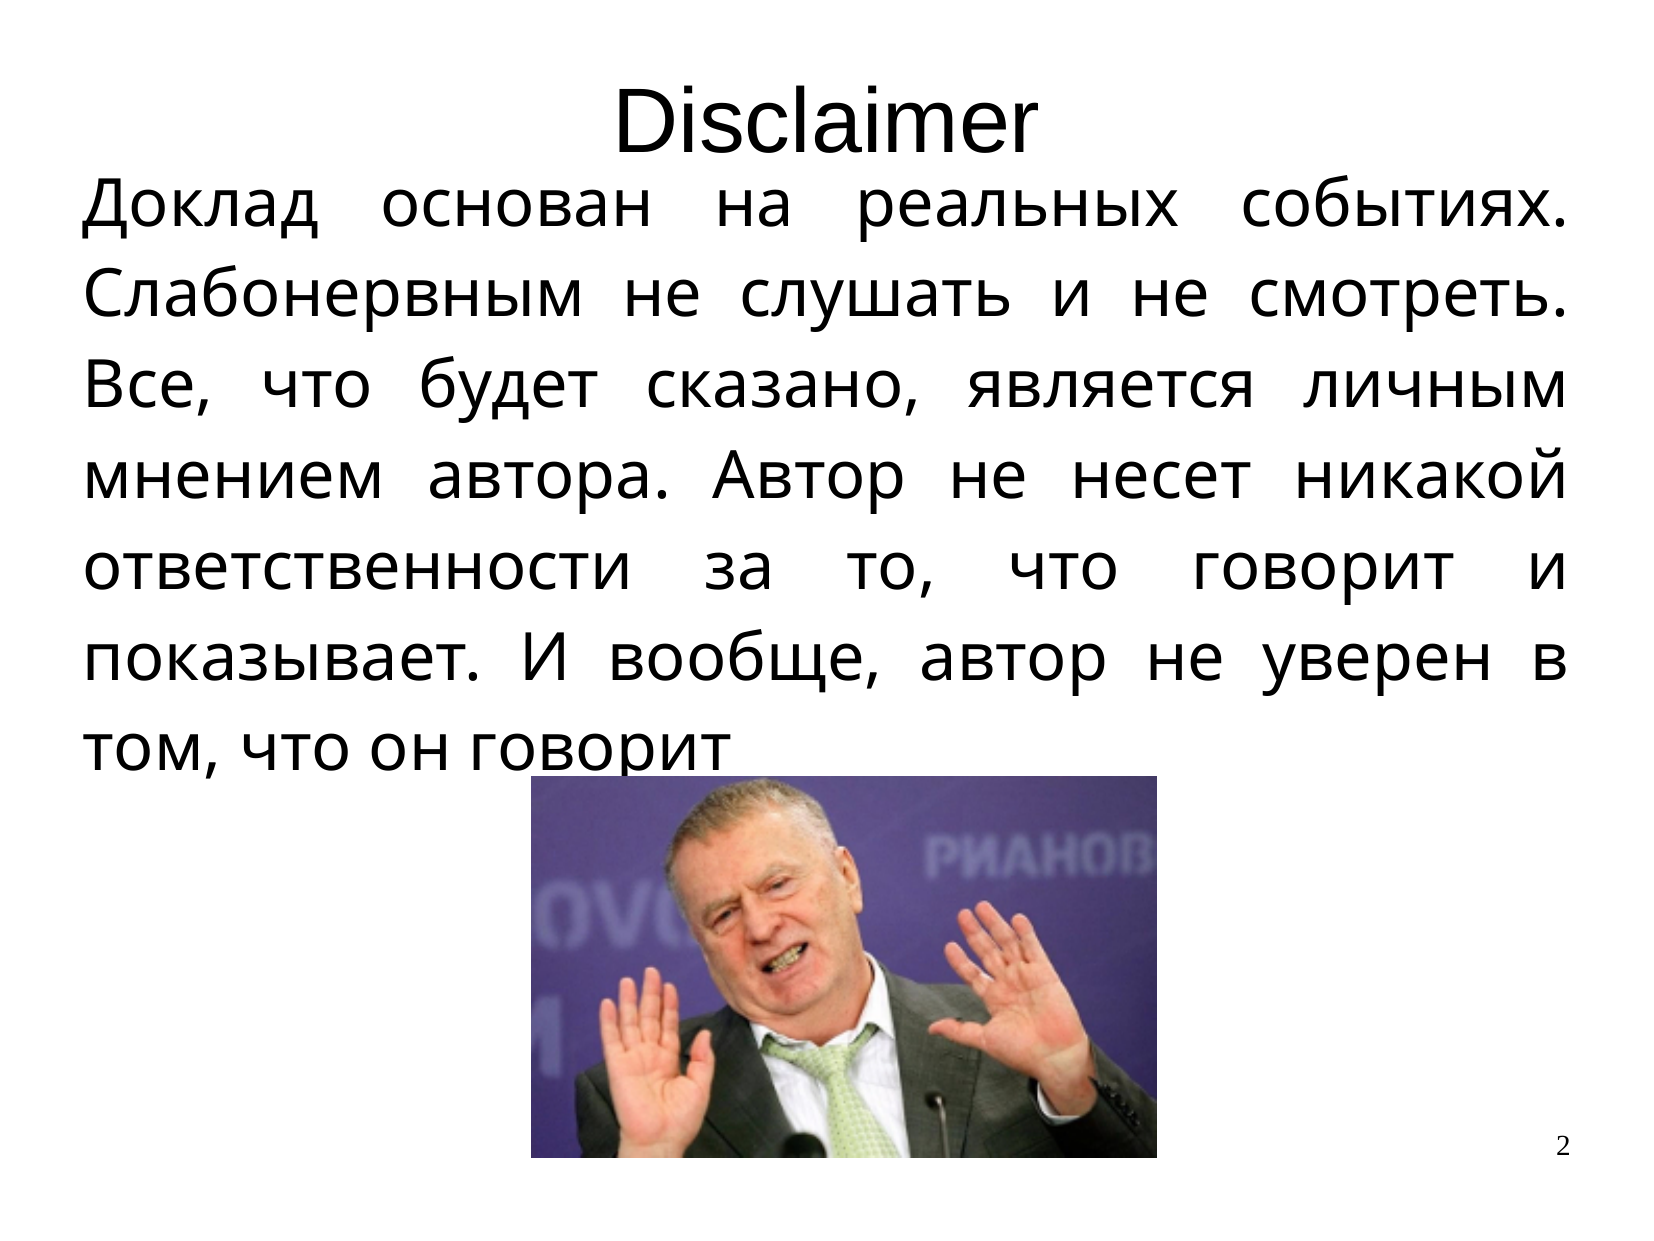

# Disclaimer
Доклад основан на реальных событиях. Слабонервным не слушать и не смотреть. Все, что будет сказано, является личным мнением автора. Автор не несет никакой ответственности за то, что говорит и показывает. И вообще, автор не уверен в том, что он говорит
2